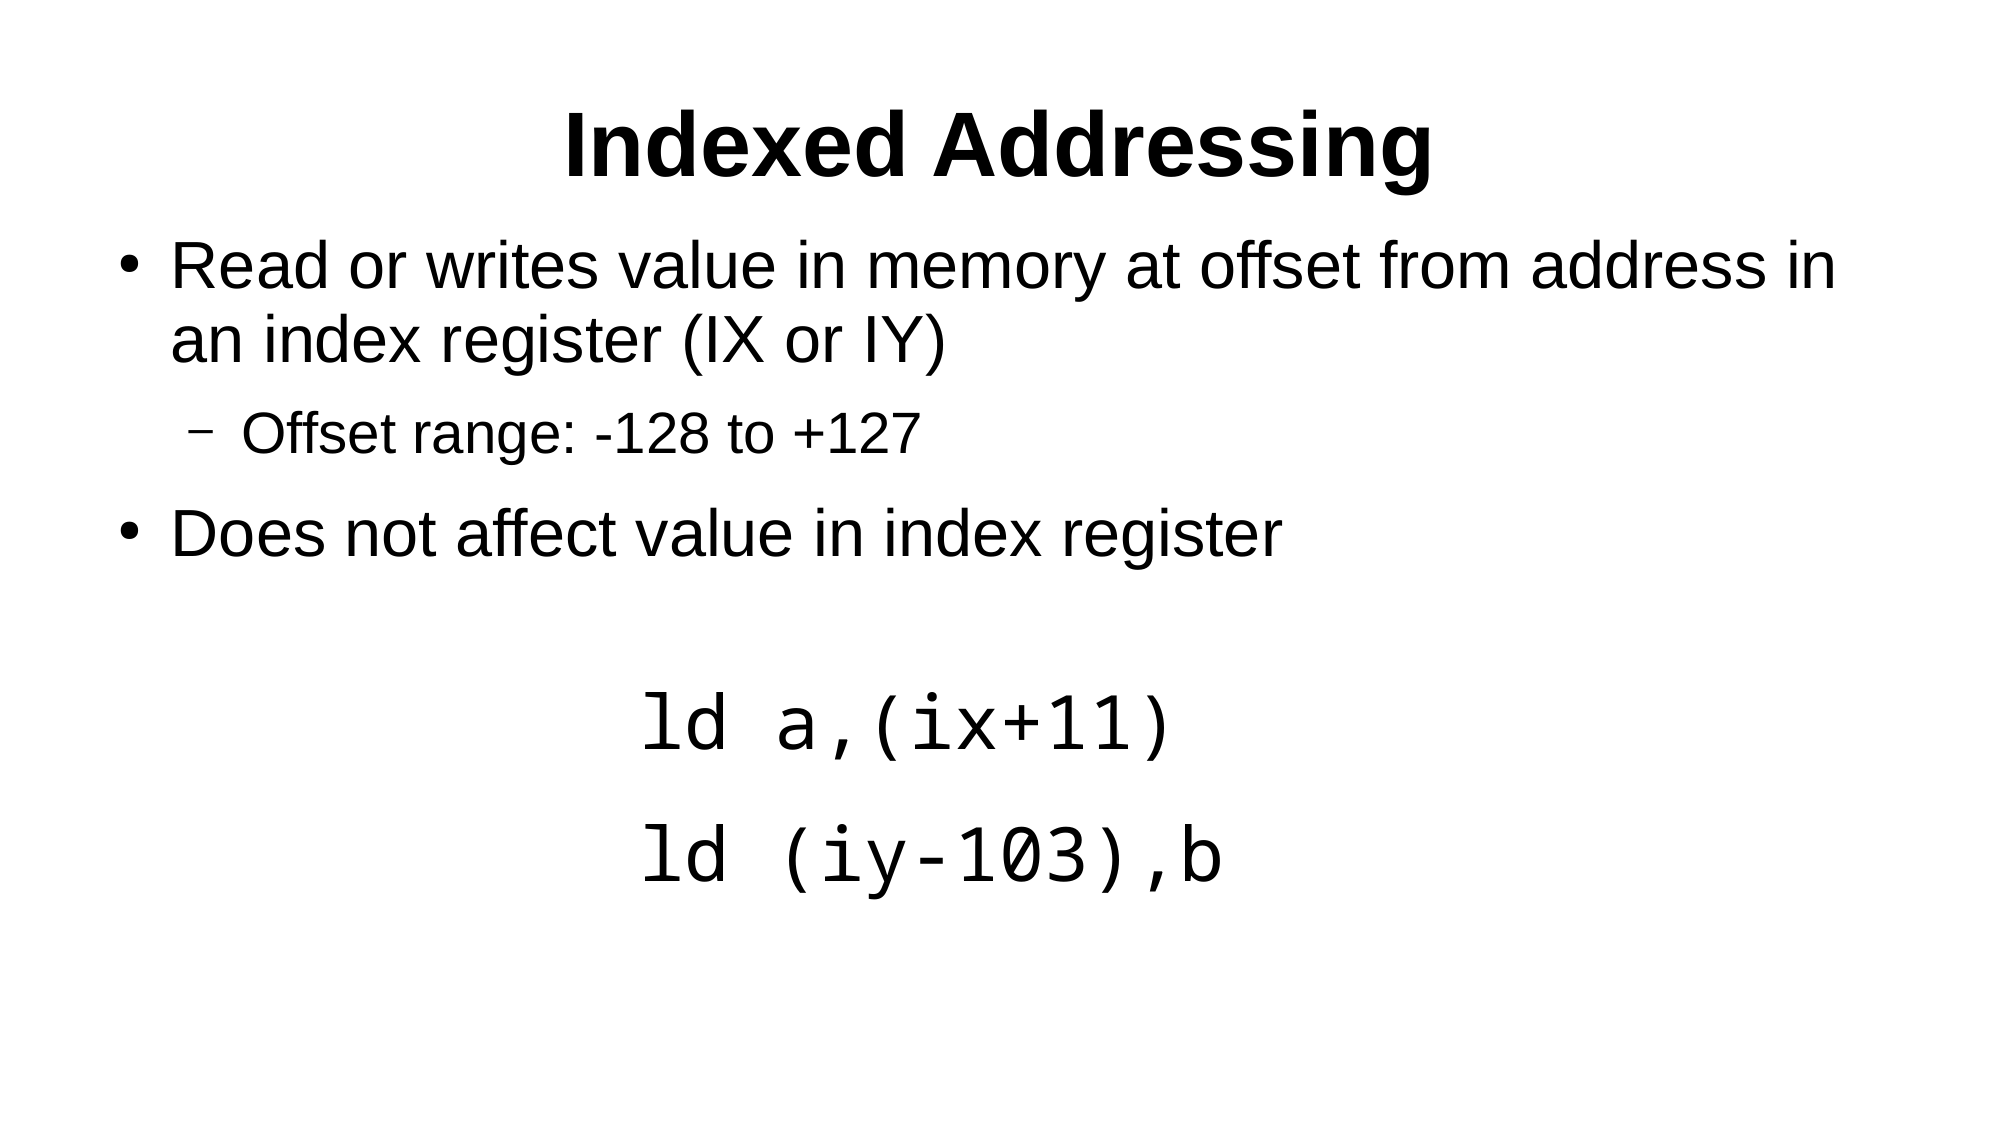

# Indexed Addressing
Read or writes value in memory at offset from address in an index register (IX or IY)
Offset range: -128 to +127
Does not affect value in index register
 ld a,(ix+11)
 ld (iy-103),b